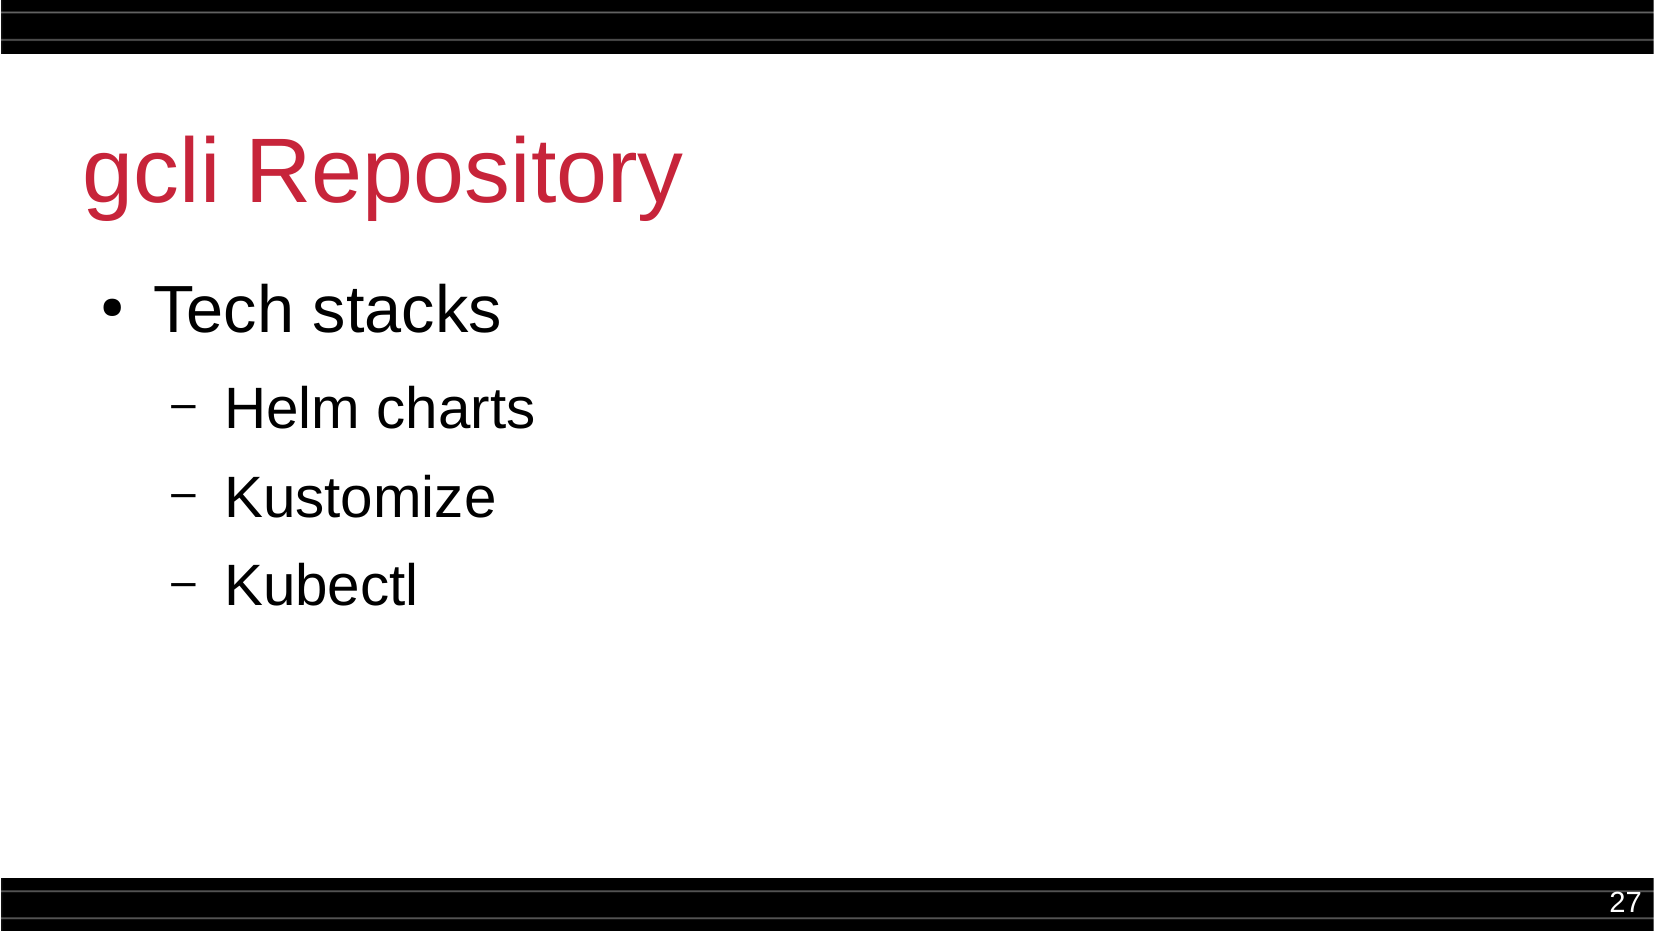

# gcli Repository
Tech stacks
Helm charts
Kustomize
Kubectl